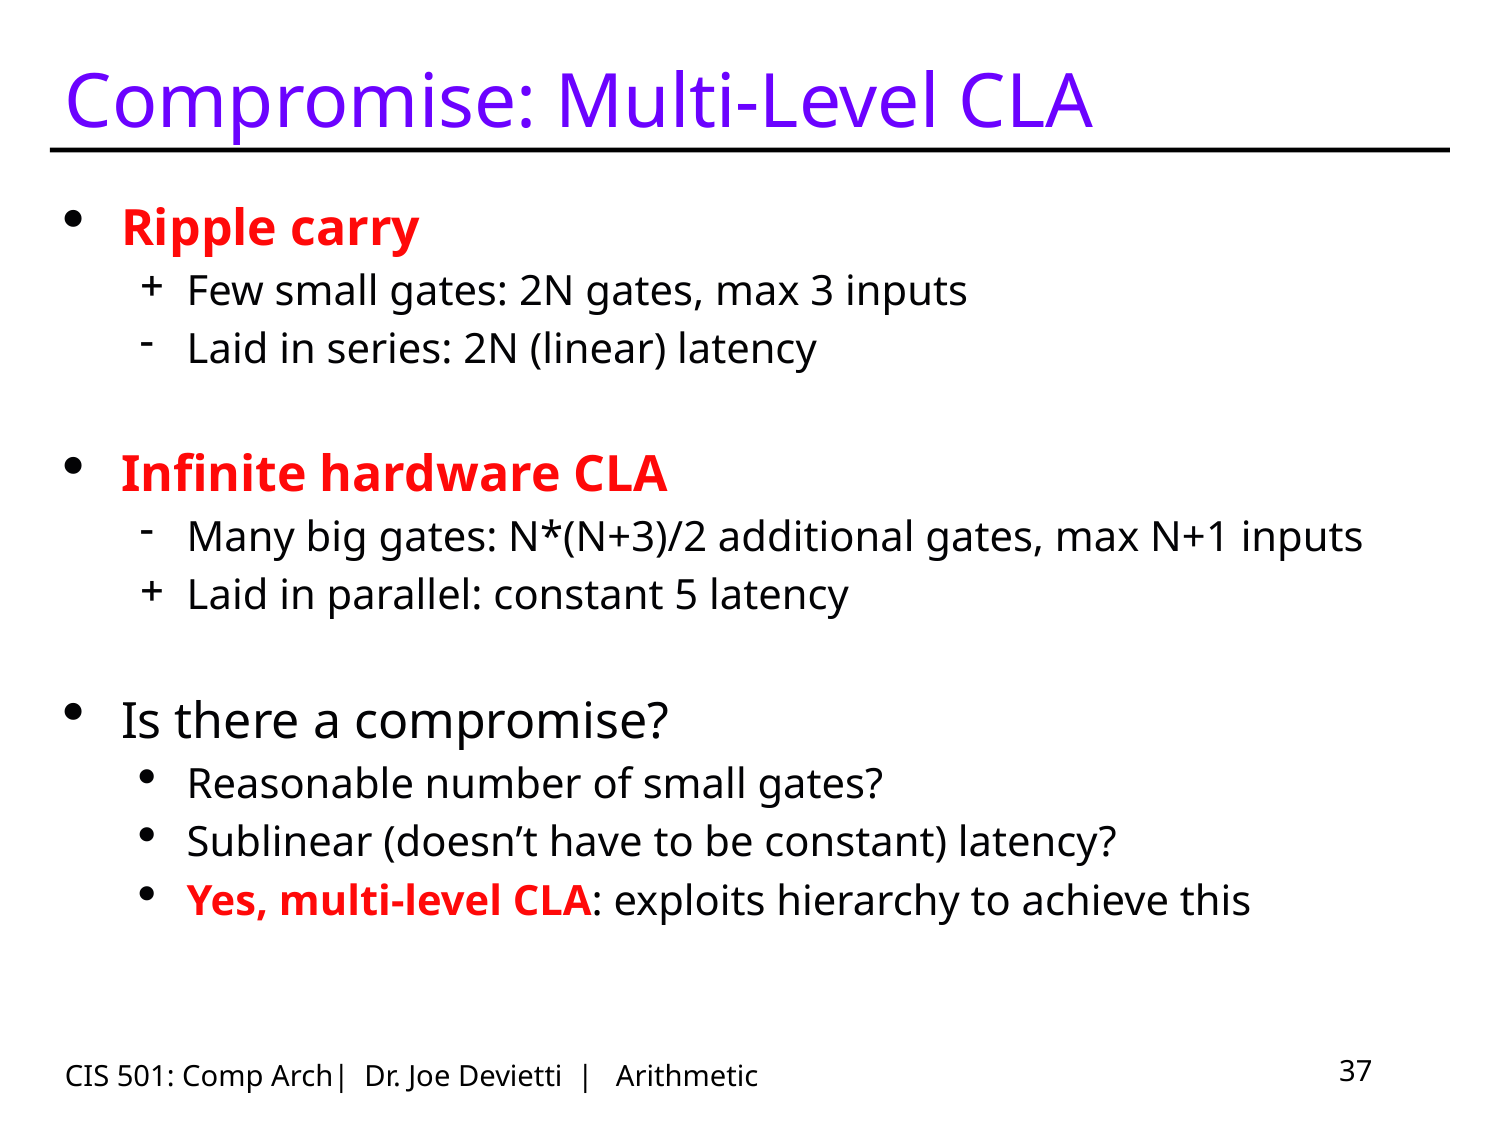

Compromise: Multi-Level CLA
Ripple carry
Few small gates: 2N gates, max 3 inputs
Laid in series: 2N (linear) latency
Infinite hardware CLA
Many big gates: N*(N+3)/2 additional gates, max N+1 inputs
Laid in parallel: constant 5 latency
Is there a compromise?
Reasonable number of small gates?
Sublinear (doesn’t have to be constant) latency?
Yes, multi-level CLA: exploits hierarchy to achieve this
CIS 501: Comp Arch| Dr. Joe Devietti | Arithmetic